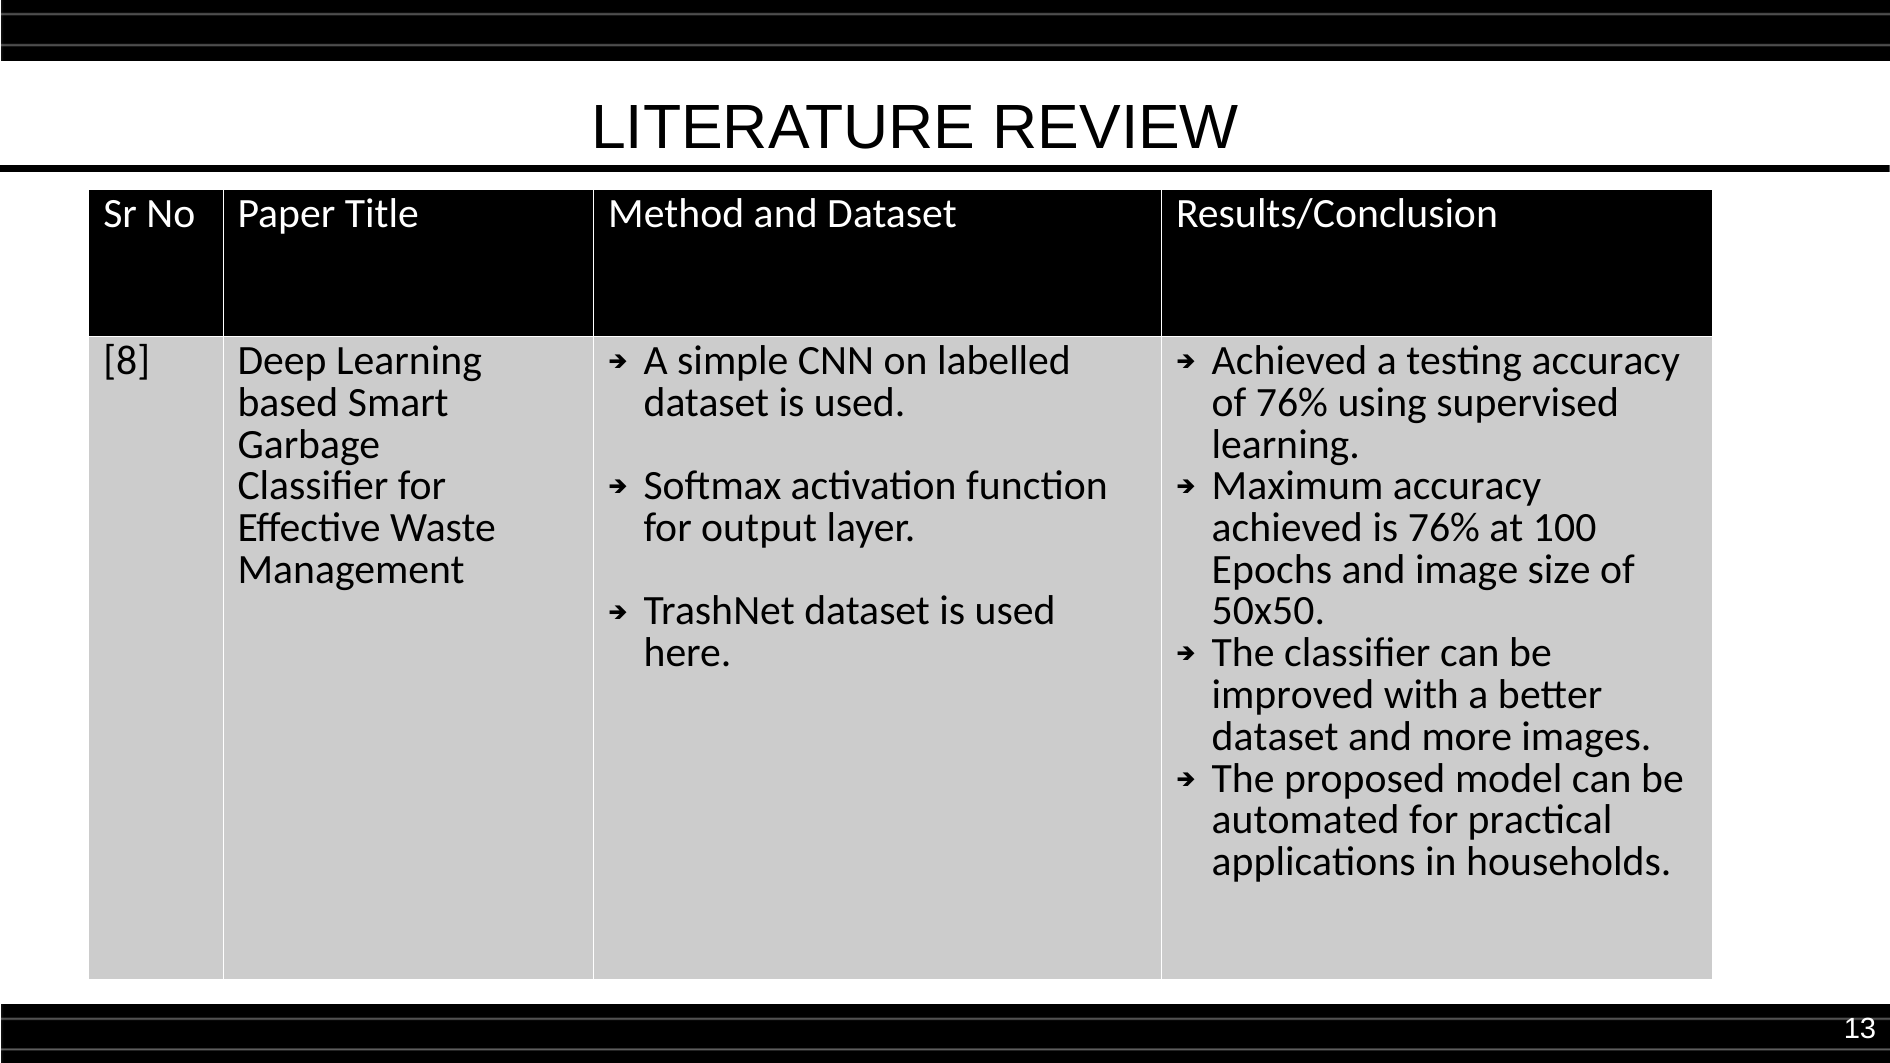

# LITERATURE REVIEW
| Sr No | Paper Title | Method and Dataset | Results/Conclusion |
| --- | --- | --- | --- |
| [8] | Deep Learning based Smart Garbage Classifier for Effective Waste Management | A simple CNN on labelled dataset is used. Softmax activation function for output layer. TrashNet dataset is used here. | Achieved a testing accuracy of 76% using supervised learning. Maximum accuracy achieved is 76% at 100 Epochs and image size of 50x50. The classifier can be improved with a better dataset and more images. The proposed model can be automated for practical applications in households. |